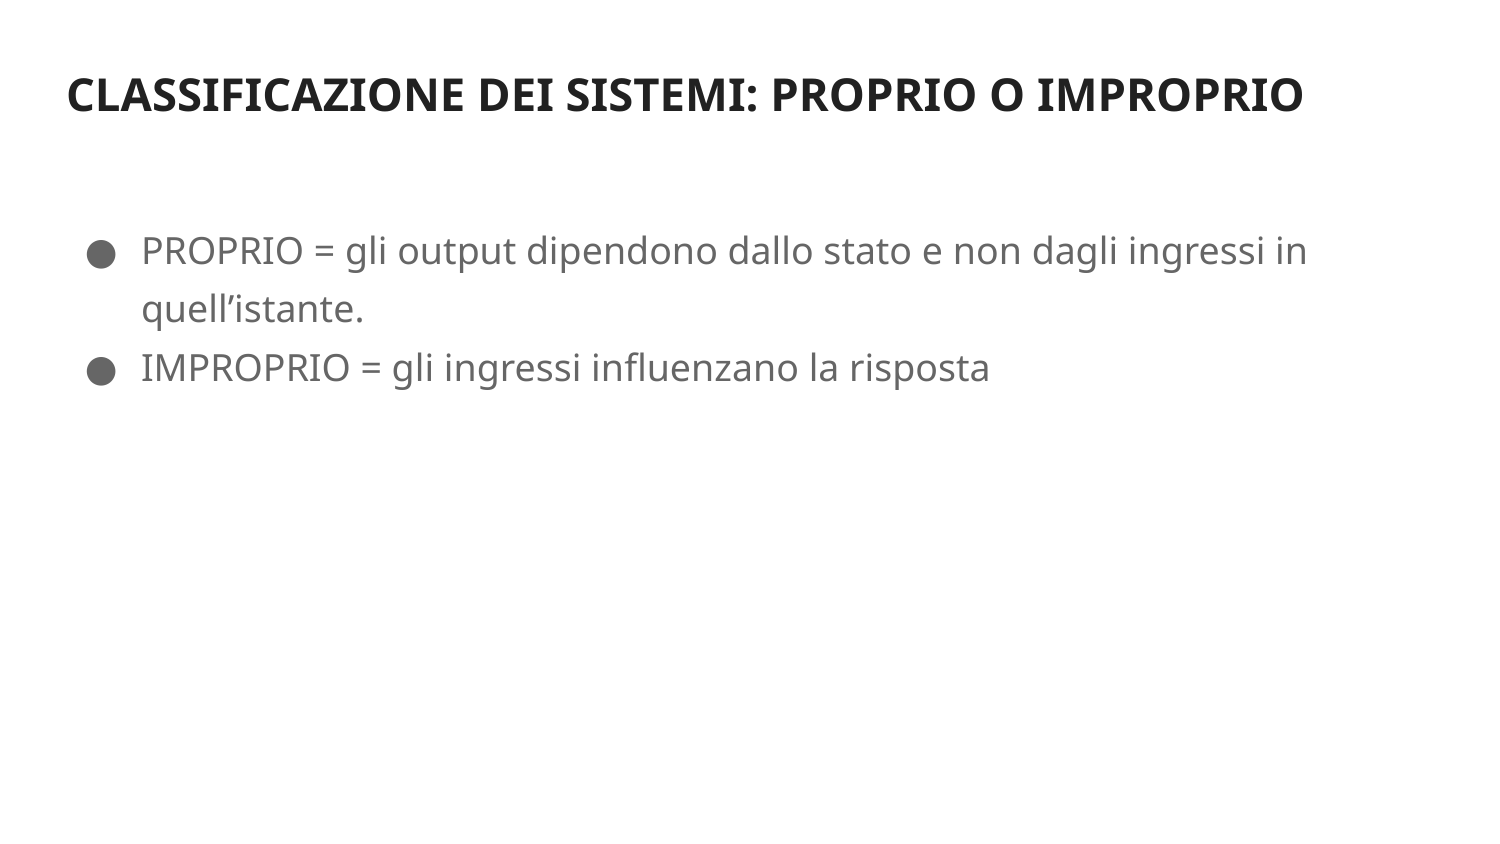

# CLASSIFICAZIONE DEI SISTEMI: PROPRIO O IMPROPRIO
PROPRIO = gli output dipendono dallo stato e non dagli ingressi in quell’istante.
IMPROPRIO = gli ingressi influenzano la risposta